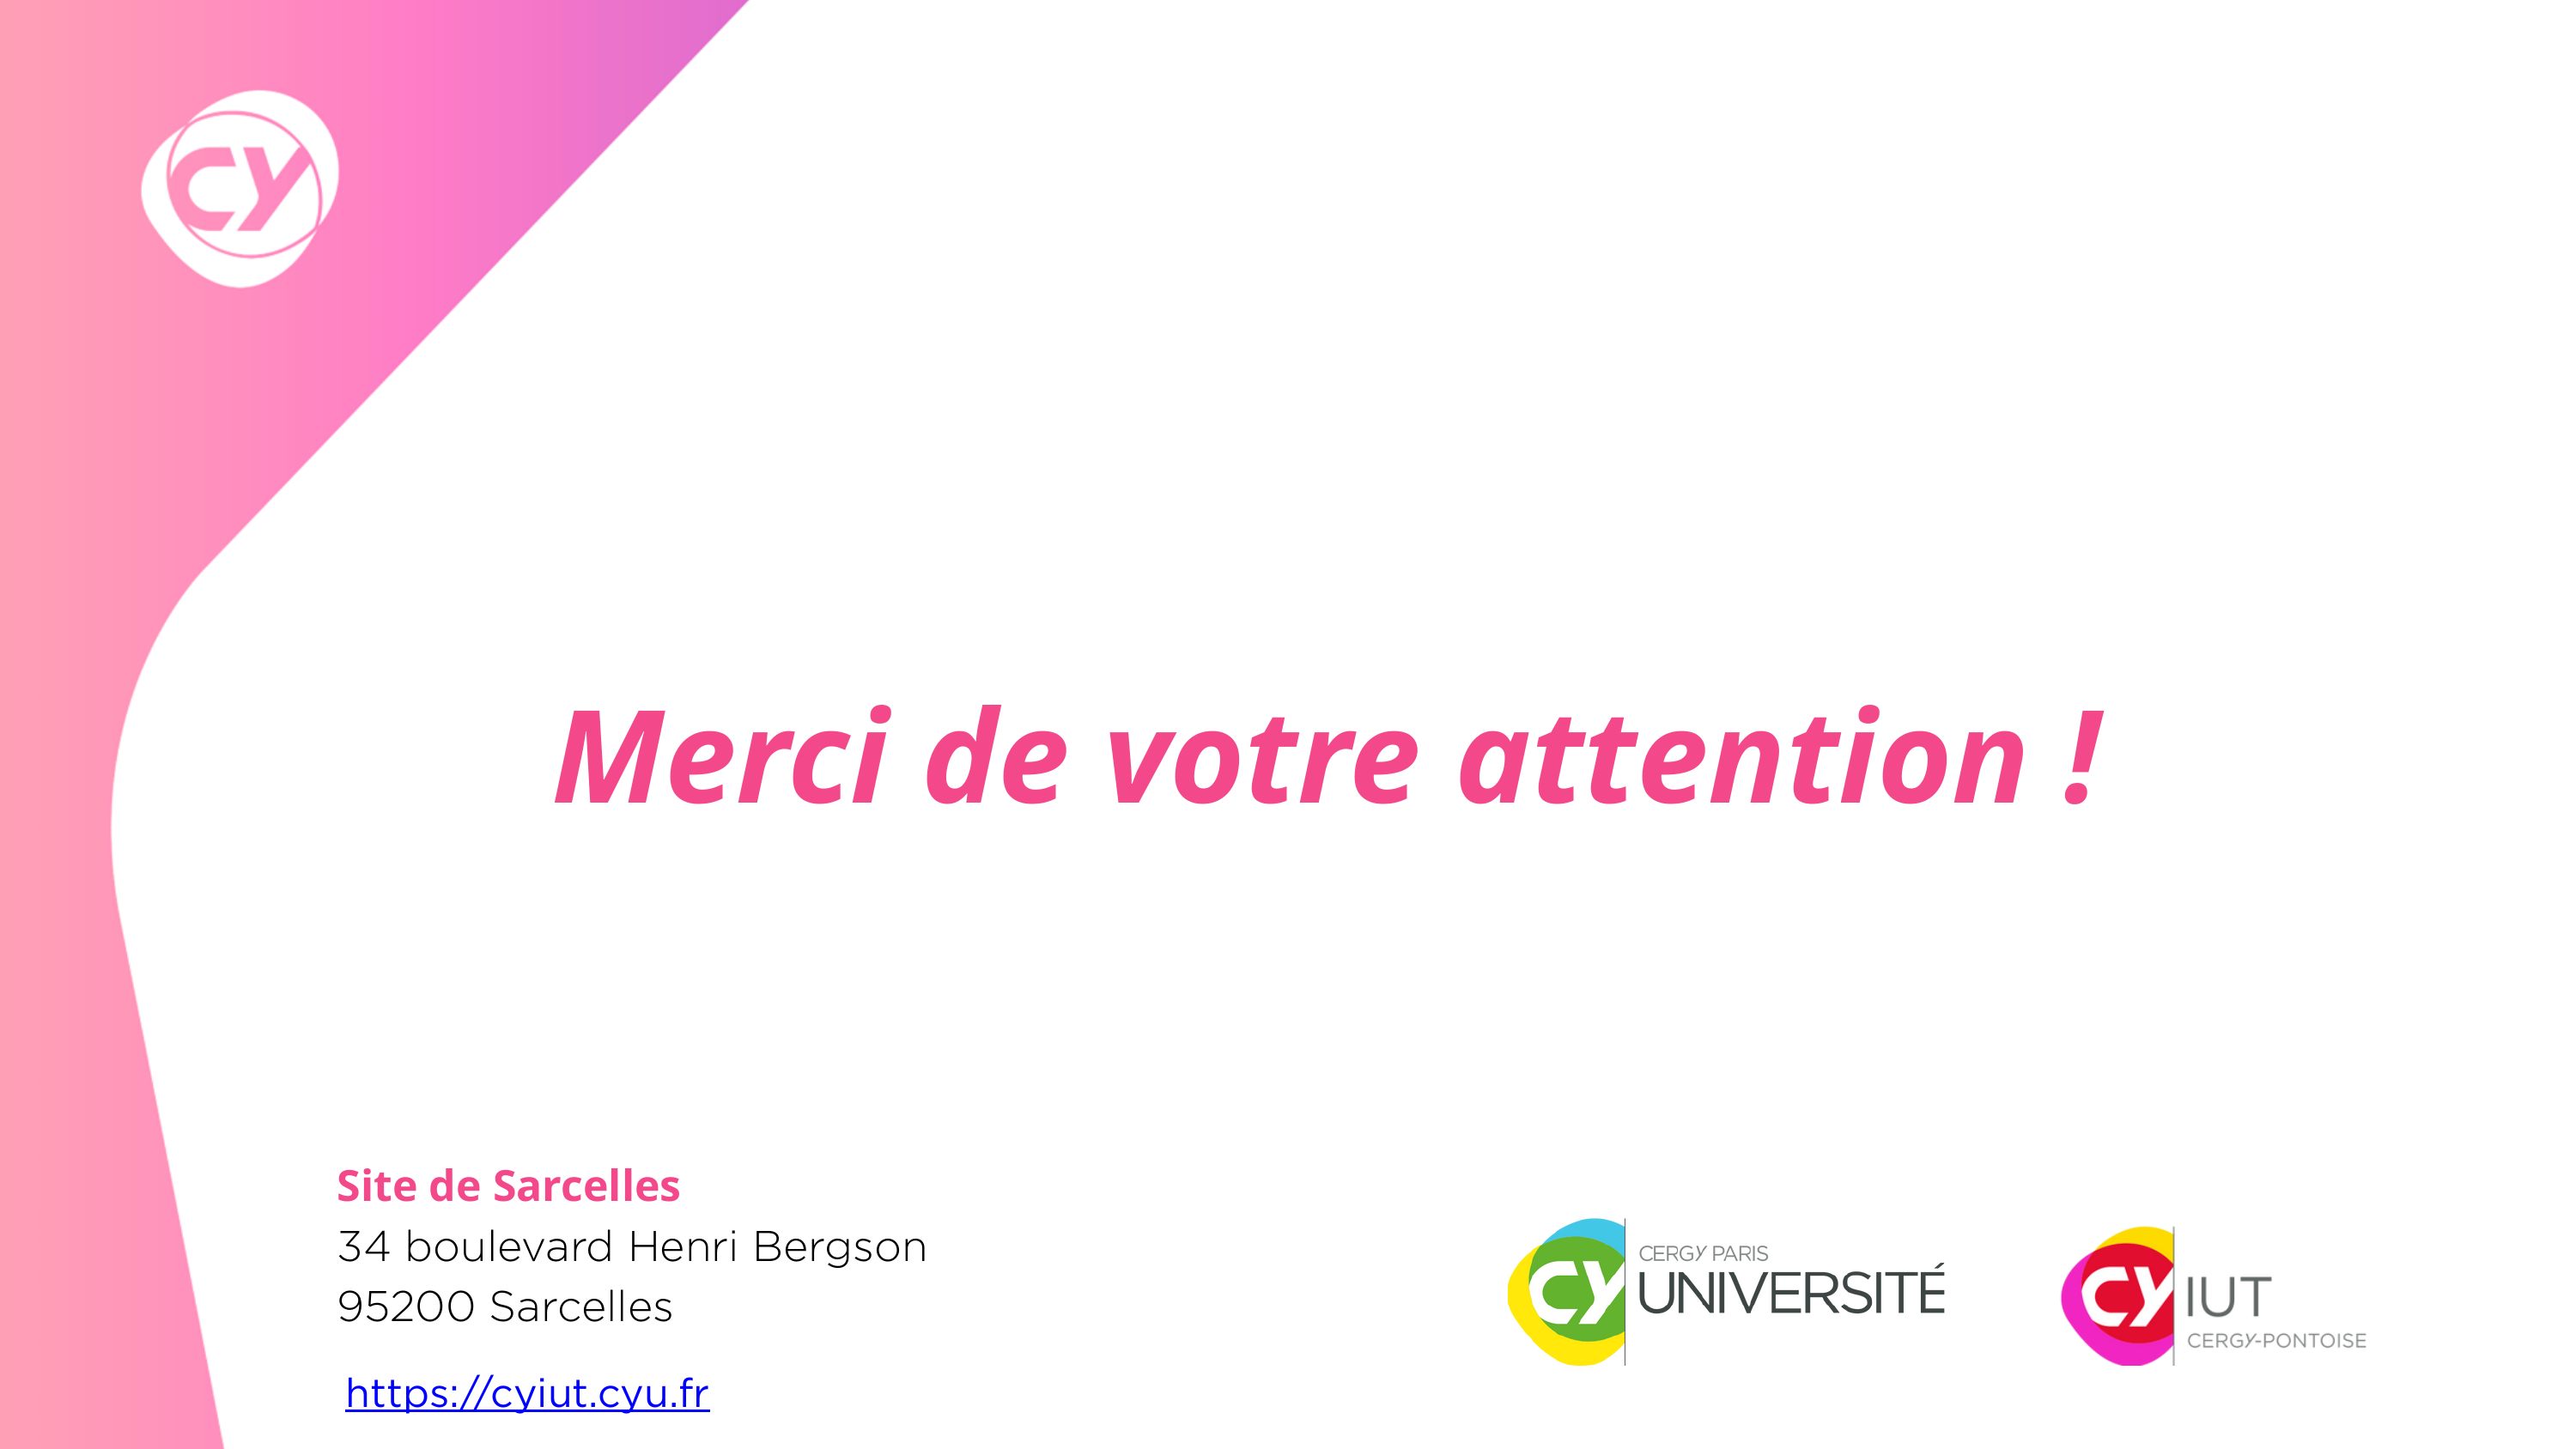

Merci de votre attention !
Site de Sarcelles
34 boulevard Henri Bergson 95200 Sarcelles
https://cyiut.cyu.fr